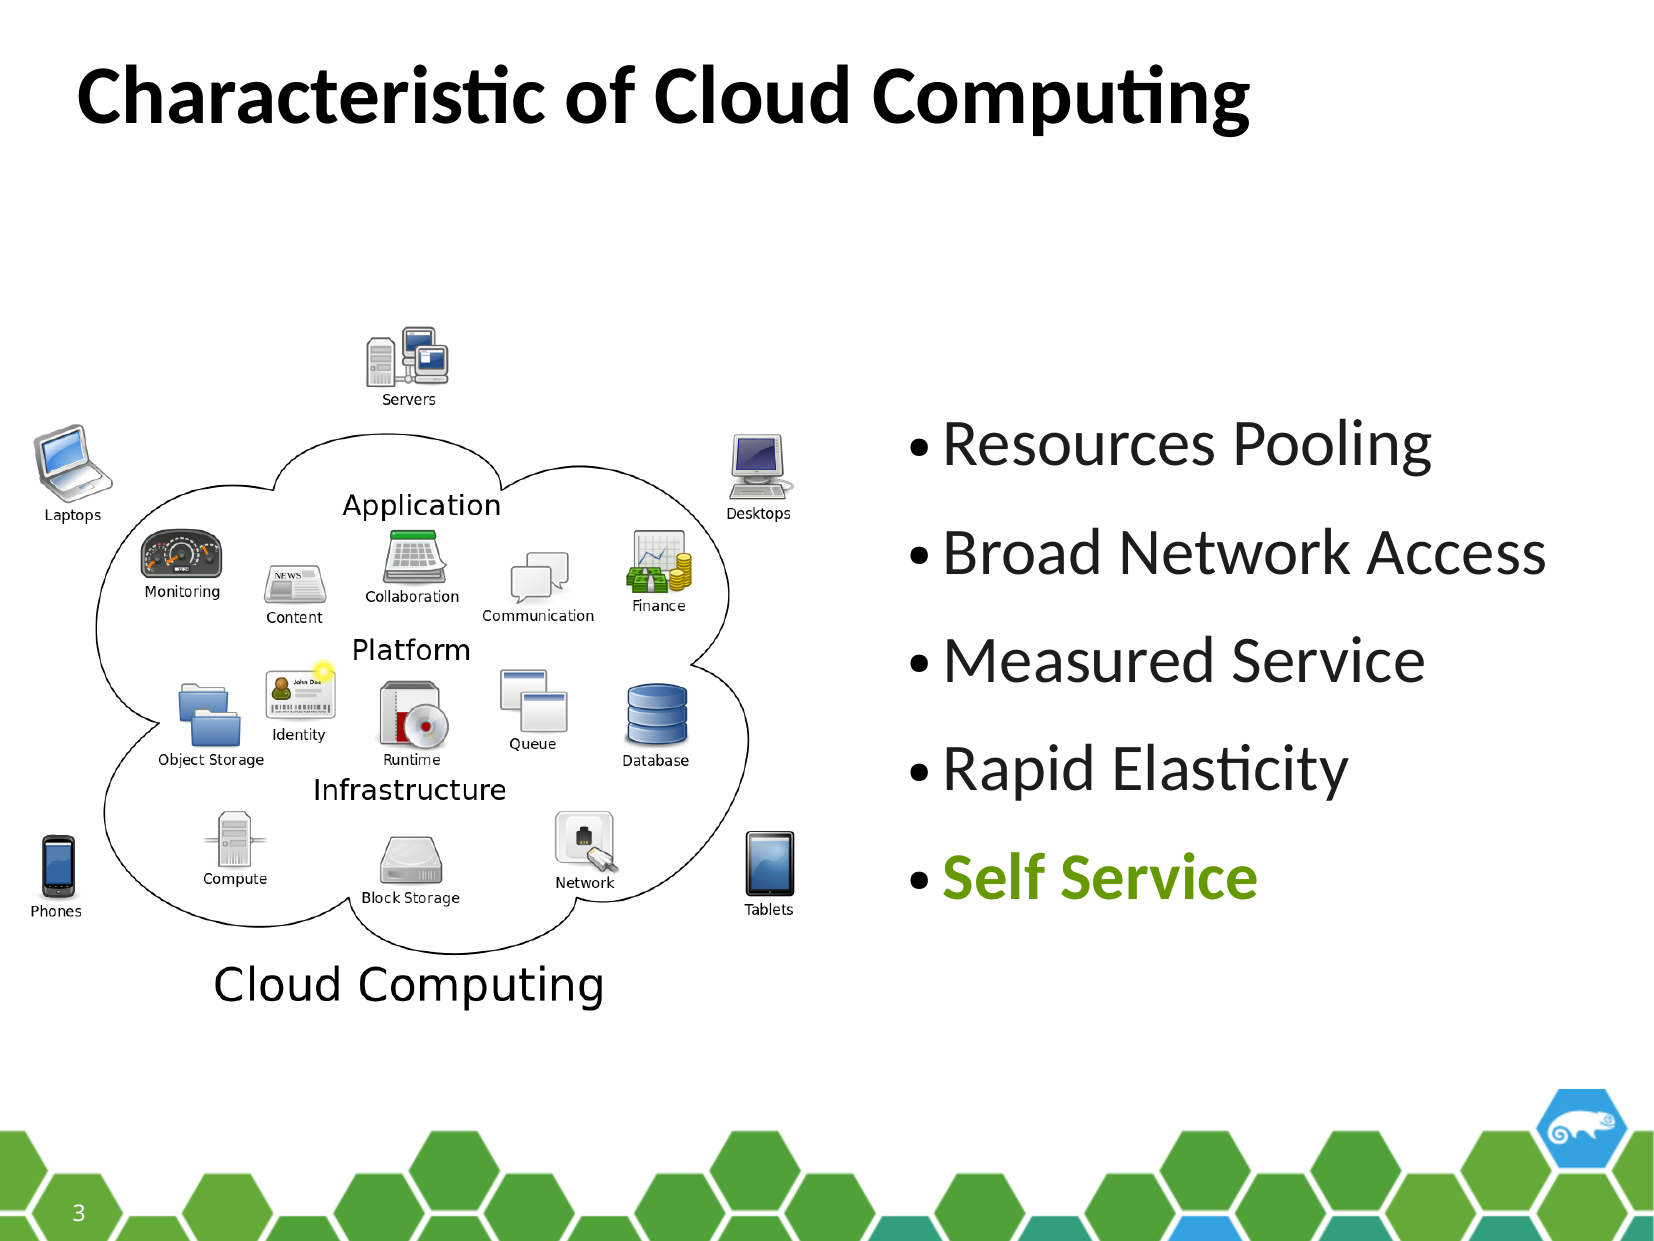

# Characteristic of Cloud Computing
Resources Pooling
Broad Network Access
Measured Service
Rapid Elasticity
Self Service